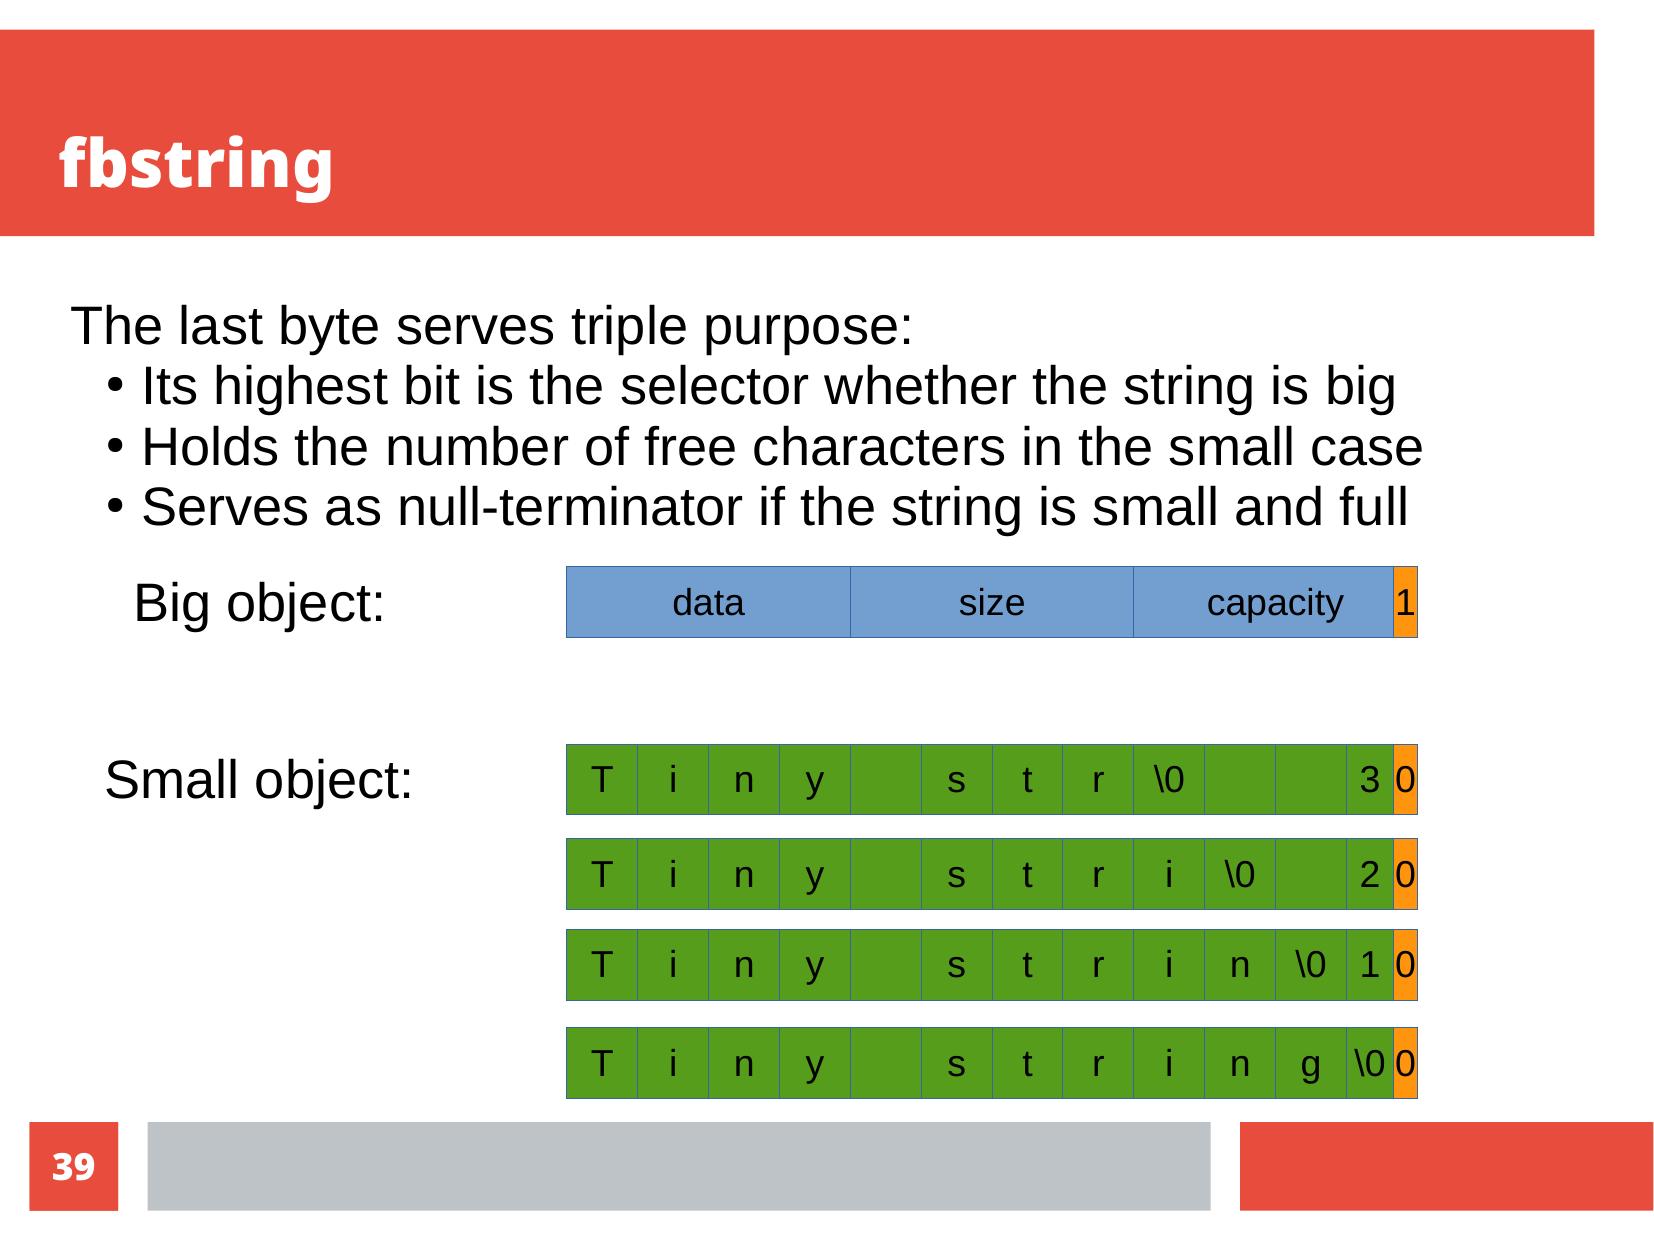

# fbstring
The last byte serves triple purpose:
Its highest bit is the selector whether the string is big
Holds the number of free characters in the small case
Serves as null-terminator if the string is small and full
Big object:
data
size
capacity
1
Small object:
T
i
n
y
s
t
r
\0
3
0
T
i
n
y
s
t
r
i
\0
2
0
T
i
n
y
s
t
r
i
n
\0
1
0
T
i
n
y
s
t
r
i
n
g
\0
0
39